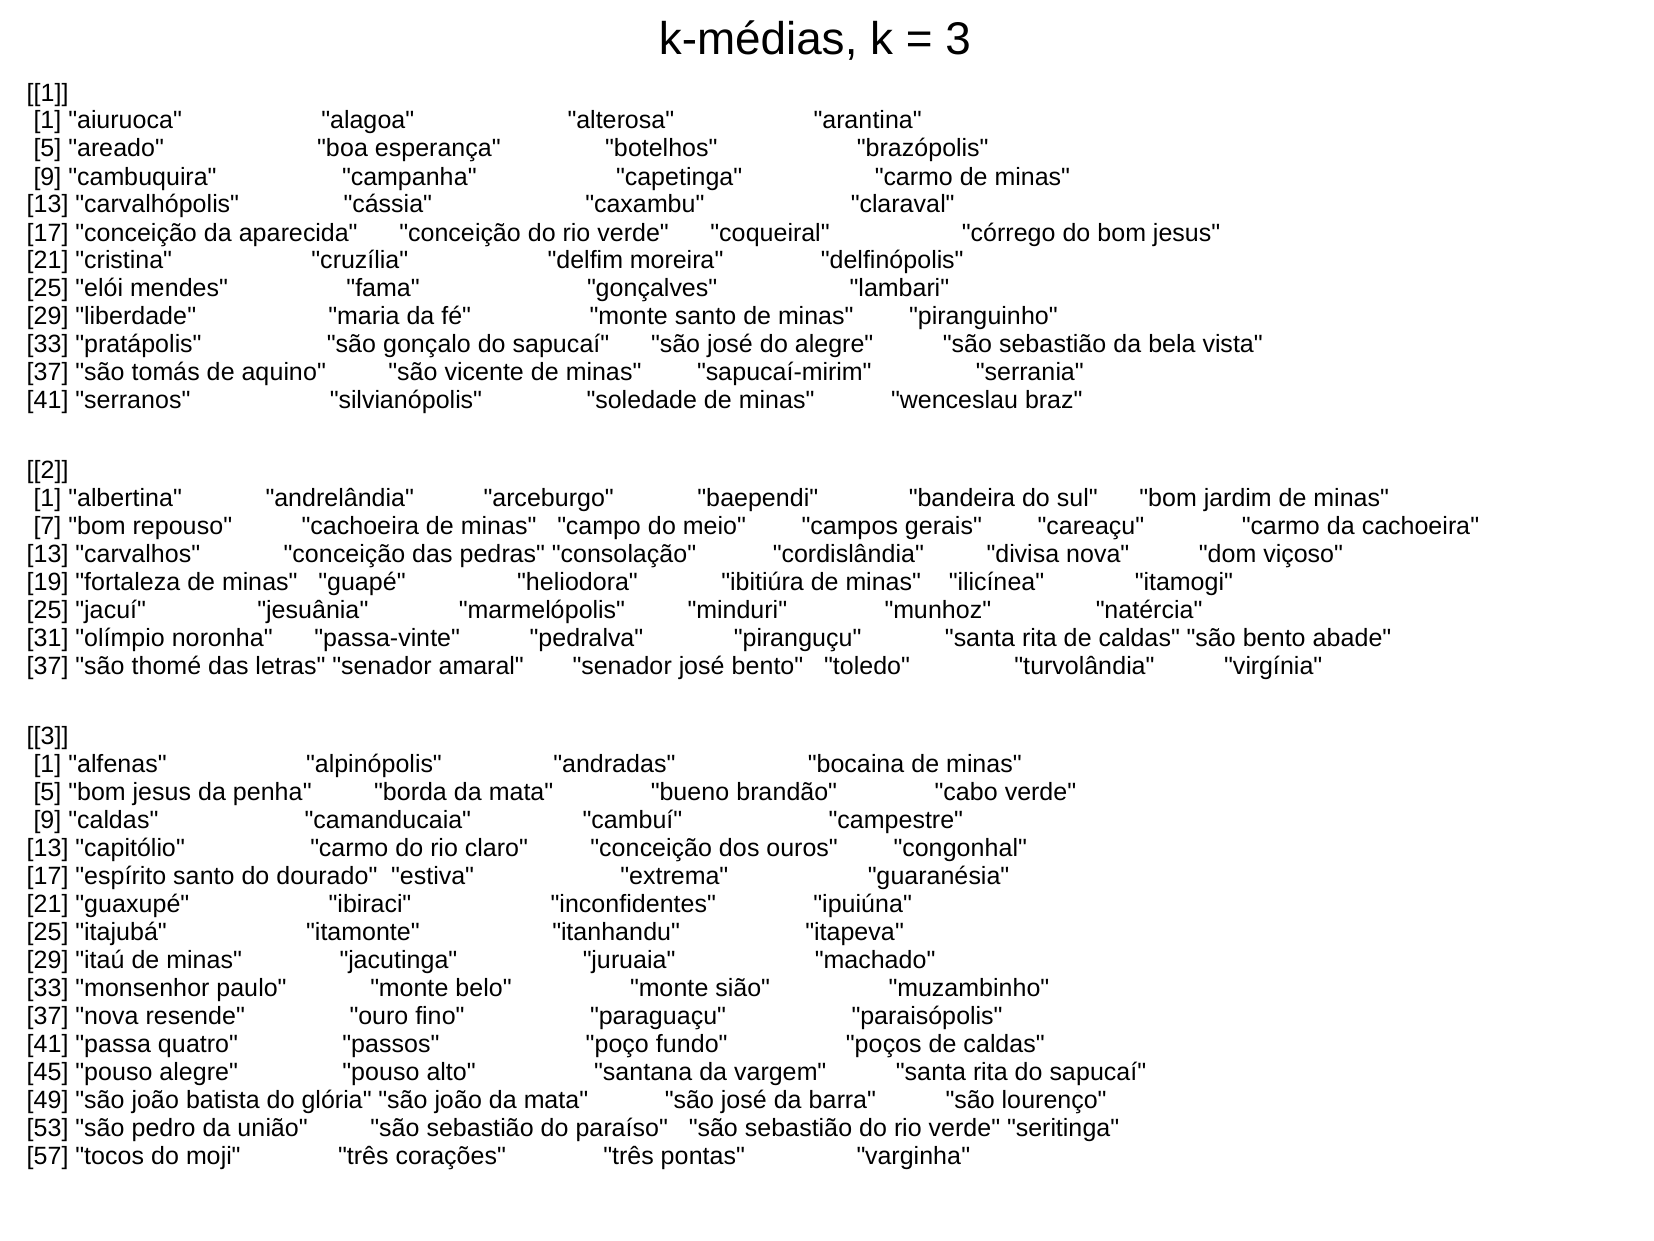

# k-médias, k = 3
[[1]]
 [1] "aiuruoca" "alagoa" "alterosa" "arantina"
 [5] "areado" "boa esperança" "botelhos" "brazópolis"
 [9] "cambuquira" "campanha" "capetinga" "carmo de minas"
[13] "carvalhópolis" "cássia" "caxambu" "claraval"
[17] "conceição da aparecida" "conceição do rio verde" "coqueiral" "córrego do bom jesus"
[21] "cristina" "cruzília" "delfim moreira" "delfinópolis"
[25] "elói mendes" "fama" "gonçalves" "lambari"
[29] "liberdade" "maria da fé" "monte santo de minas" "piranguinho"
[33] "pratápolis" "são gonçalo do sapucaí" "são josé do alegre" "são sebastião da bela vista"
[37] "são tomás de aquino" "são vicente de minas" "sapucaí-mirim" "serrania"
[41] "serranos" "silvianópolis" "soledade de minas" "wenceslau braz"
[[2]]
 [1] "albertina" "andrelândia" "arceburgo" "baependi" "bandeira do sul" "bom jardim de minas"
 [7] "bom repouso" "cachoeira de minas" "campo do meio" "campos gerais" "careaçu" "carmo da cachoeira"
[13] "carvalhos" "conceição das pedras" "consolação" "cordislândia" "divisa nova" "dom viçoso"
[19] "fortaleza de minas" "guapé" "heliodora" "ibitiúra de minas" "ilicínea" "itamogi"
[25] "jacuí" "jesuânia" "marmelópolis" "minduri" "munhoz" "natércia"
[31] "olímpio noronha" "passa-vinte" "pedralva" "piranguçu" "santa rita de caldas" "são bento abade"
[37] "são thomé das letras" "senador amaral" "senador josé bento" "toledo" "turvolândia" "virgínia"
[[3]]
 [1] "alfenas" "alpinópolis" "andradas" "bocaina de minas"
 [5] "bom jesus da penha" "borda da mata" "bueno brandão" "cabo verde"
 [9] "caldas" "camanducaia" "cambuí" "campestre"
[13] "capitólio" "carmo do rio claro" "conceição dos ouros" "congonhal"
[17] "espírito santo do dourado" "estiva" "extrema" "guaranésia"
[21] "guaxupé" "ibiraci" "inconfidentes" "ipuiúna"
[25] "itajubá" "itamonte" "itanhandu" "itapeva"
[29] "itaú de minas" "jacutinga" "juruaia" "machado"
[33] "monsenhor paulo" "monte belo" "monte sião" "muzambinho"
[37] "nova resende" "ouro fino" "paraguaçu" "paraisópolis"
[41] "passa quatro" "passos" "poço fundo" "poços de caldas"
[45] "pouso alegre" "pouso alto" "santana da vargem" "santa rita do sapucaí"
[49] "são joão batista do glória" "são joão da mata" "são josé da barra" "são lourenço"
[53] "são pedro da união" "são sebastião do paraíso" "são sebastião do rio verde" "seritinga"
[57] "tocos do moji" "três corações" "três pontas" "varginha"